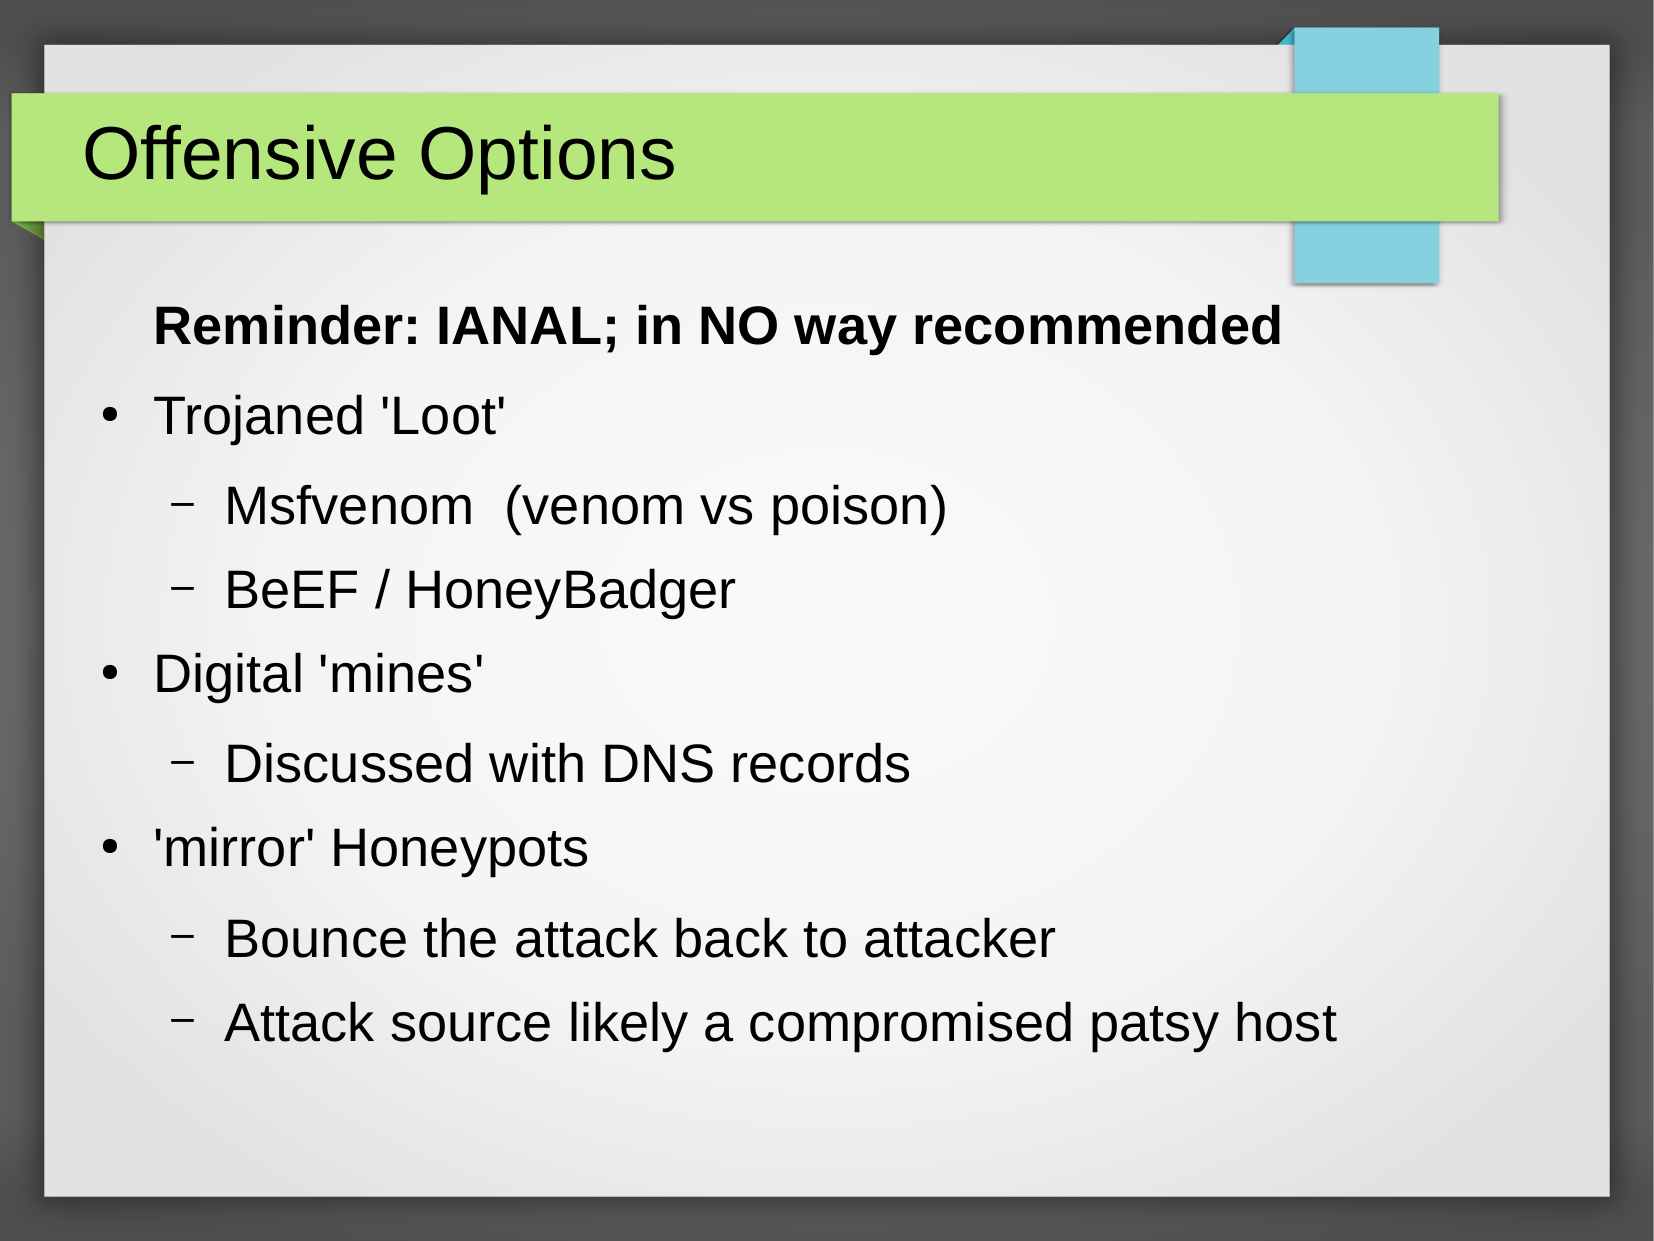

# Offensive Options
Reminder: IANAL; in NO way recommended
Trojaned 'Loot'
Msfvenom (venom vs poison)
BeEF / HoneyBadger
Digital 'mines'
Discussed with DNS records
'mirror' Honeypots
Bounce the attack back to attacker
Attack source likely a compromised patsy host